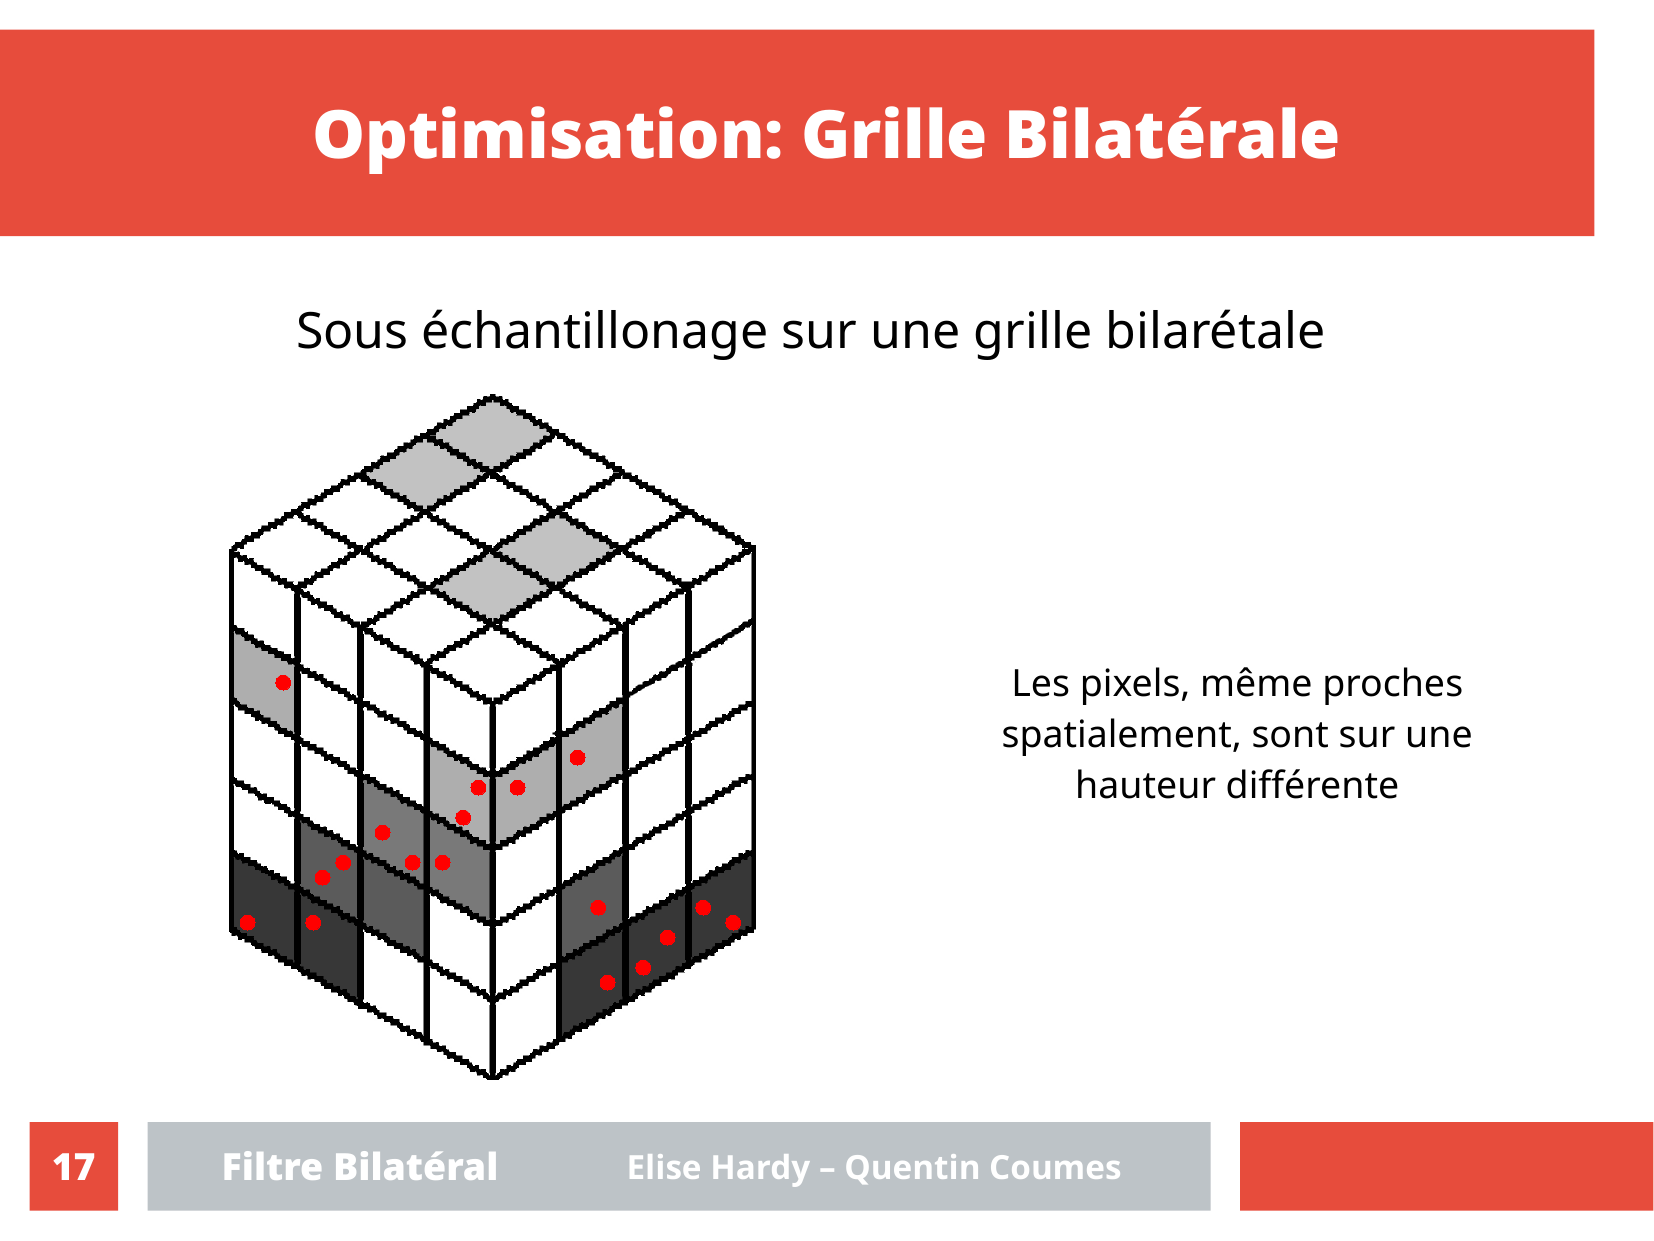

# Optimisation: Grille Bilatérale
Sous échantillonage sur une grille bilarétale
Les pixels, même proches spatialement, sont sur une hauteur différente
17